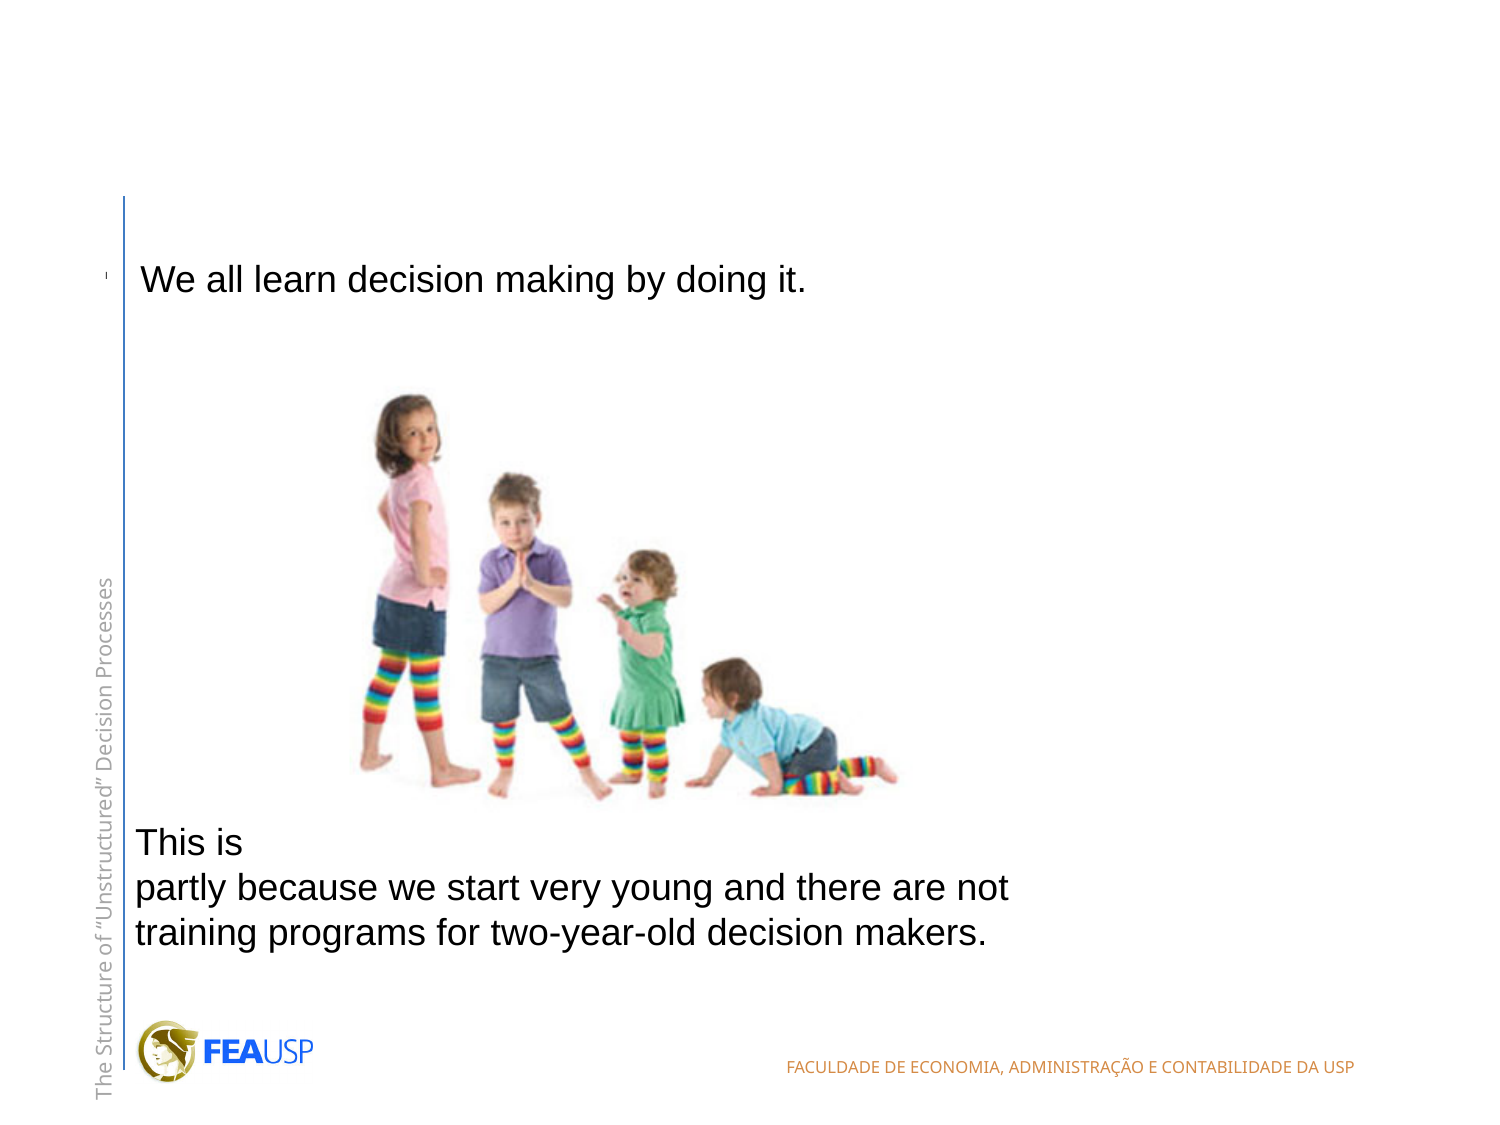

We all learn decision making by doing it.
This is
partly because we start very young and there are not
training programs for two-year-old decision makers.